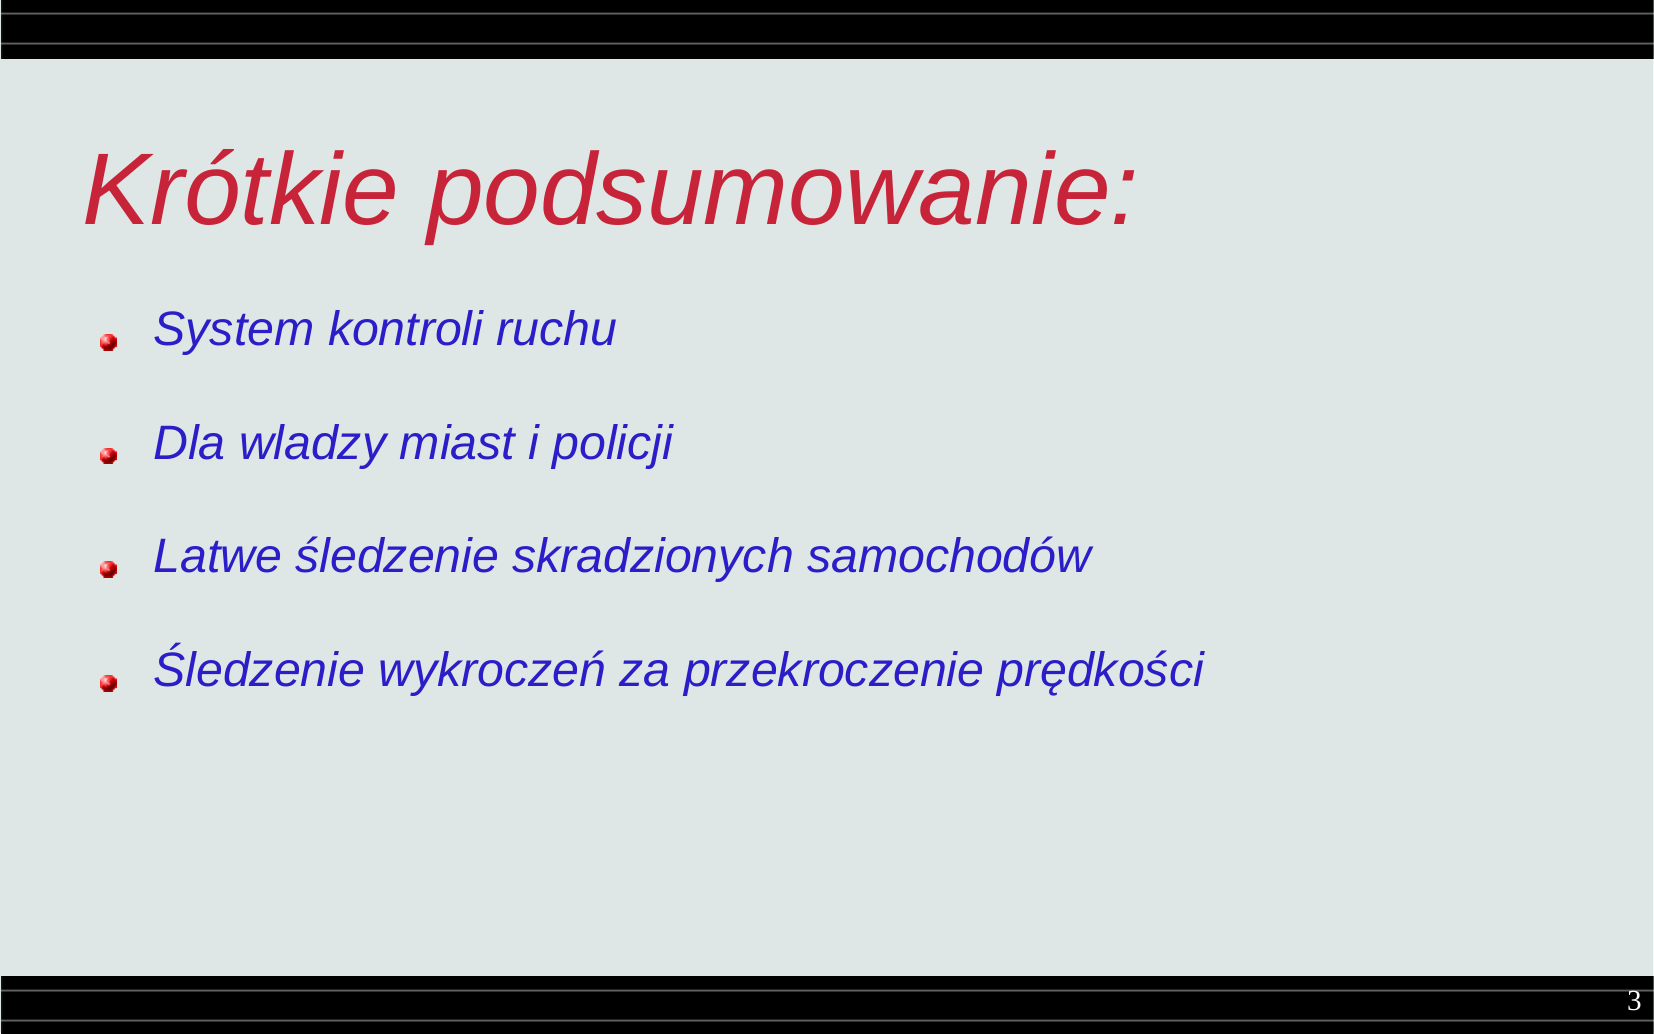

# Krótkie podsumowanie:
System kontroli ruchu
Dla wladzy miast i policji
Latwe śledzenie skradzionych samochodów
Śledzenie wykroczeń za przekroczenie prędkości